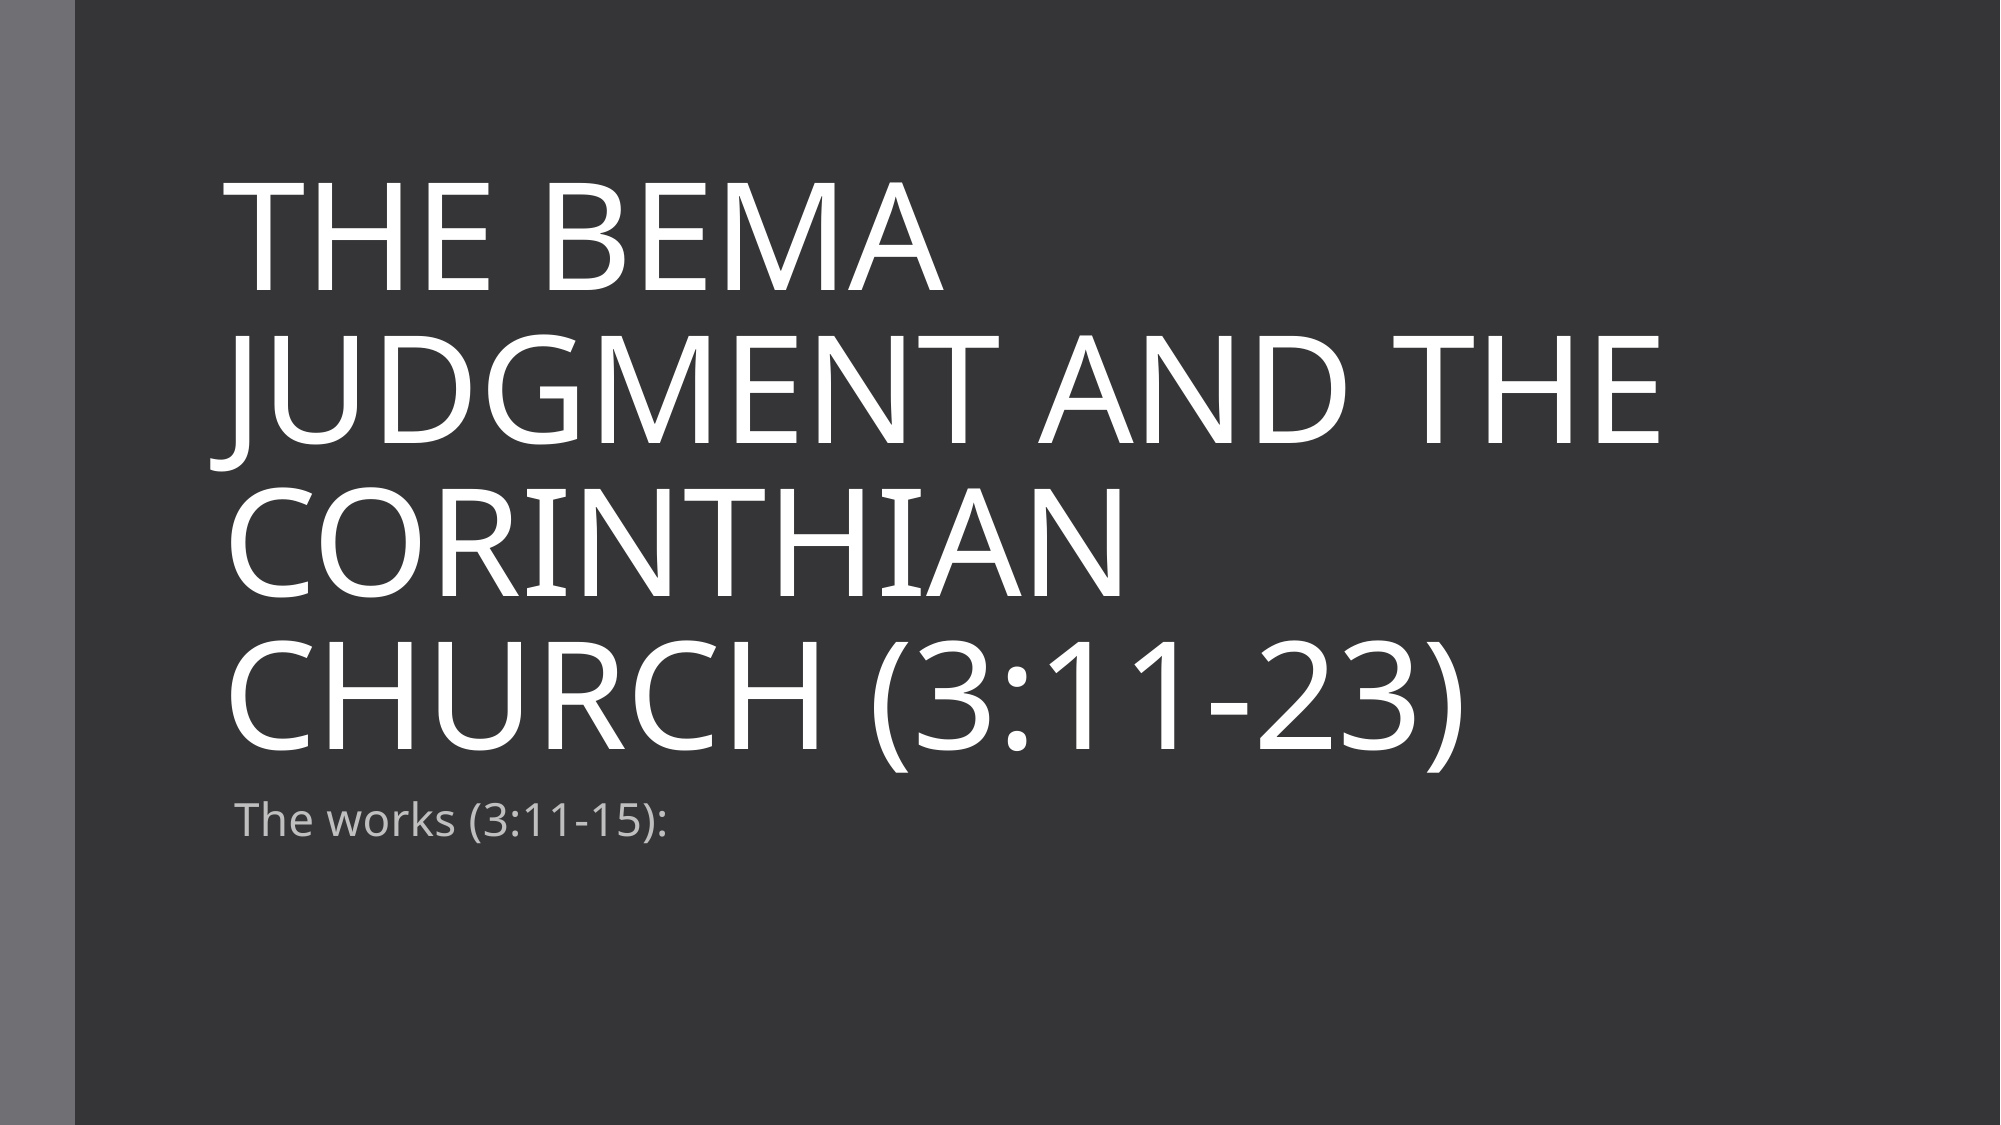

# THE BEMA JUDGMENT AND THE CORINTHIAN CHURCH (3:11-23)
 The works (3:11-15):